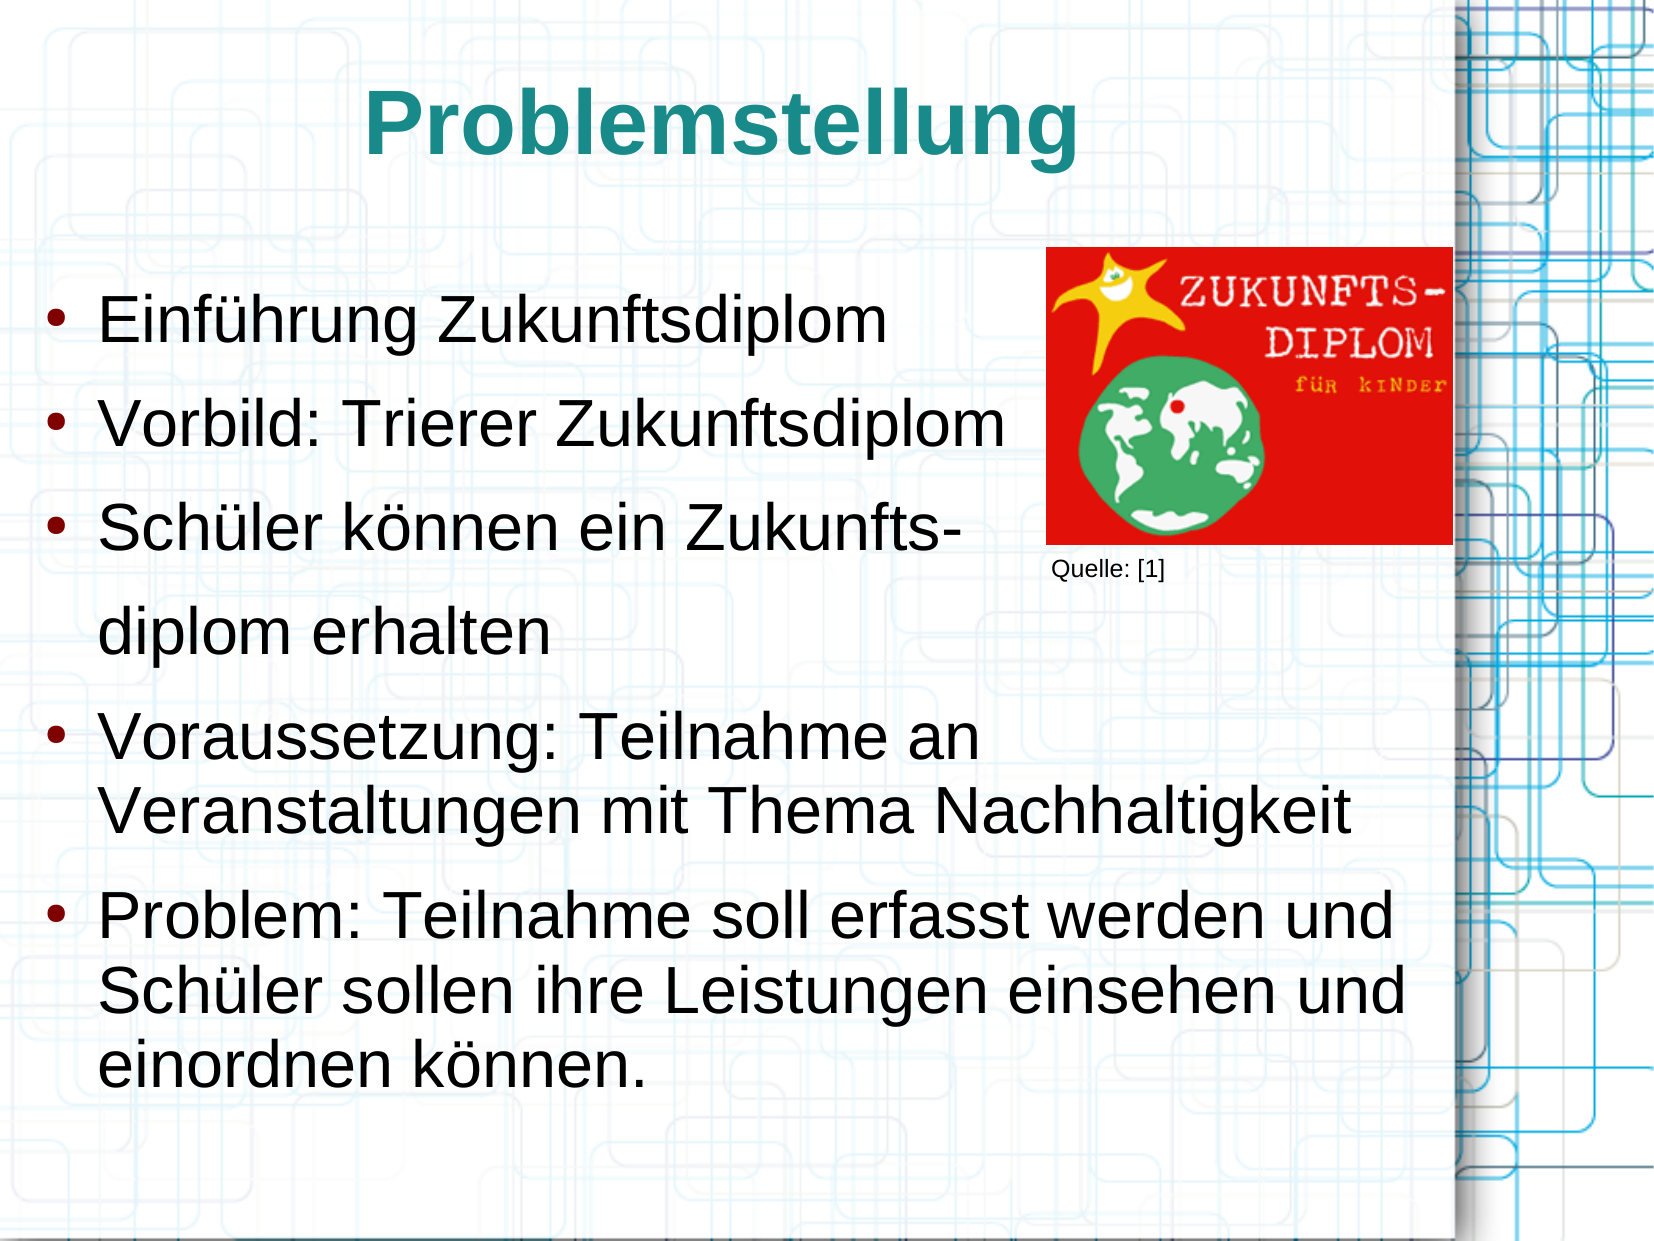

# Problemstellung
Einführung Zukunftsdiplom
Vorbild: Trierer Zukunftsdiplom
Schüler können ein Zukunfts-
diplom erhalten
Voraussetzung: Teilnahme an Veranstaltungen mit Thema Nachhaltigkeit
Problem: Teilnahme soll erfasst werden und Schüler sollen ihre Leistungen einsehen und einordnen können.
Quelle: [1]